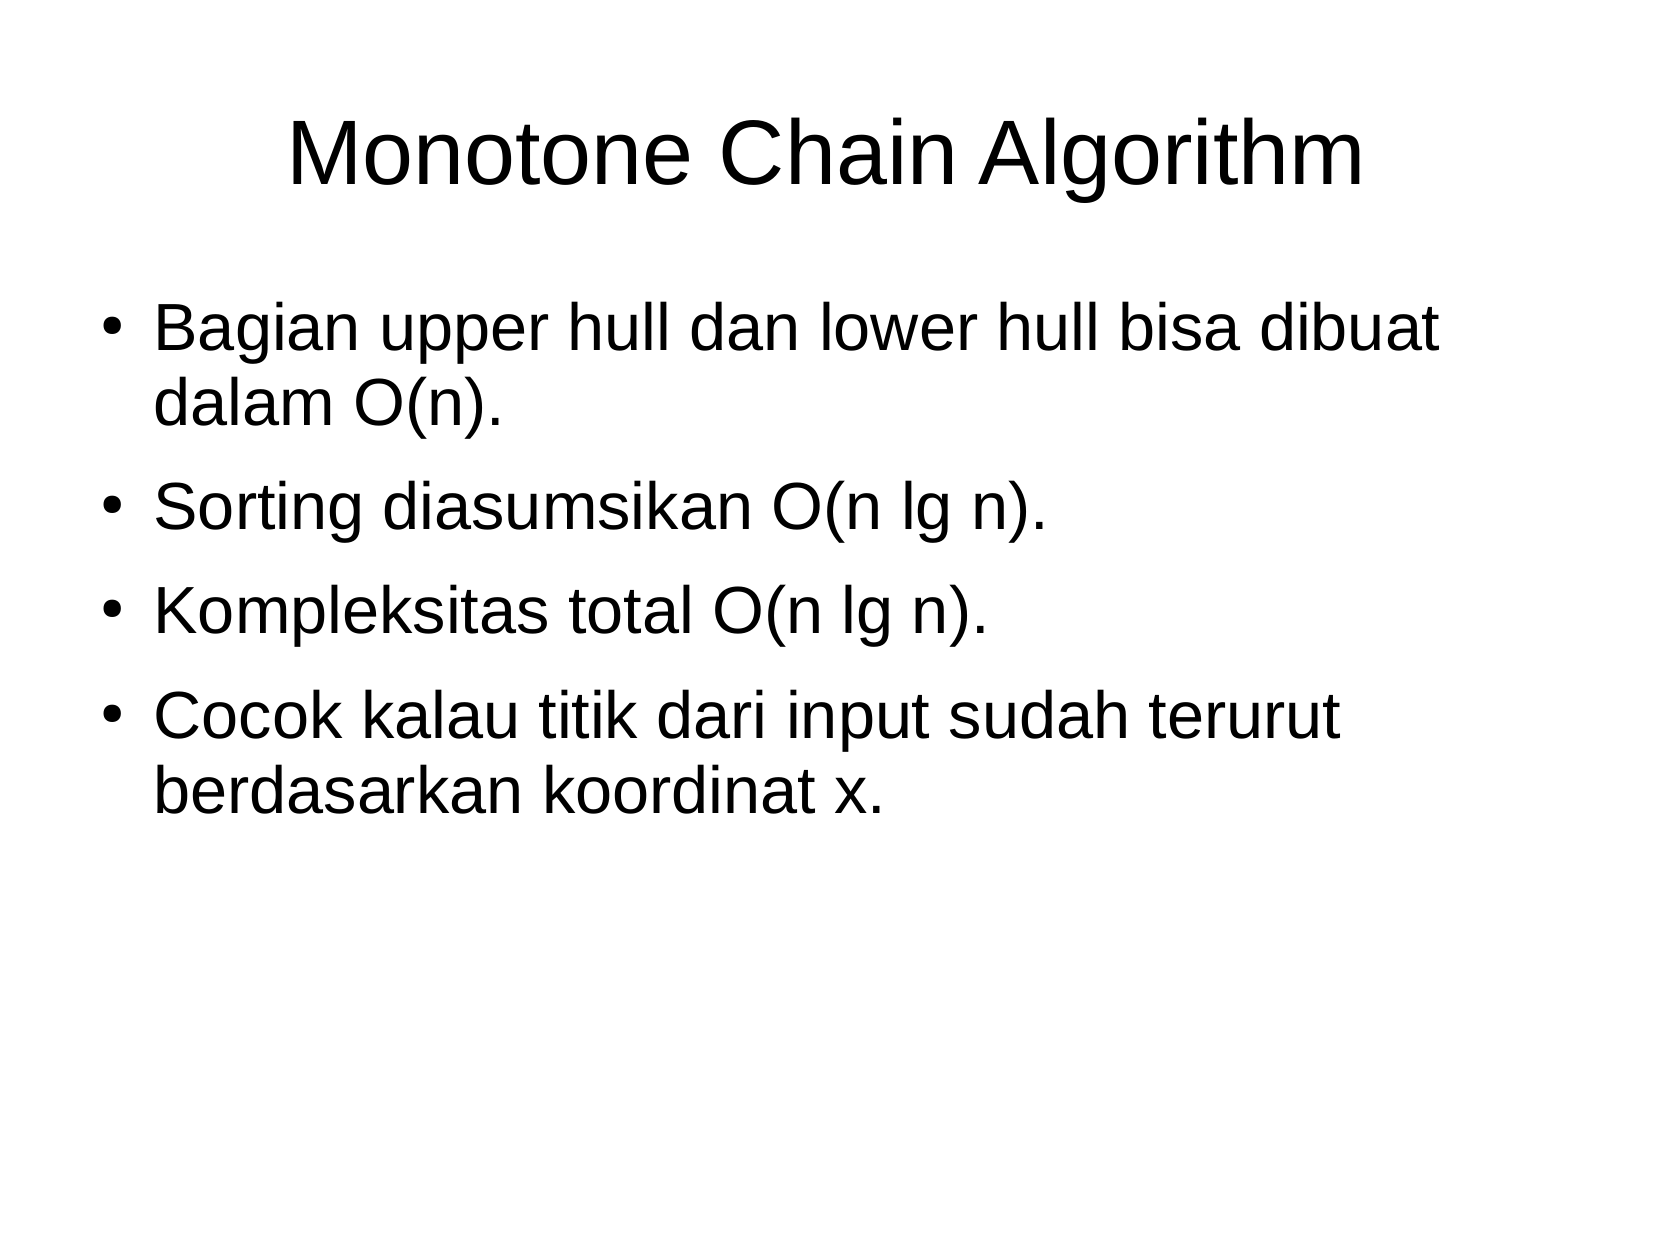

# Monotone Chain Algorithm
Bagian upper hull dan lower hull bisa dibuat dalam O(n).
Sorting diasumsikan O(n lg n).
Kompleksitas total O(n lg n).
Cocok kalau titik dari input sudah terurut berdasarkan koordinat x.